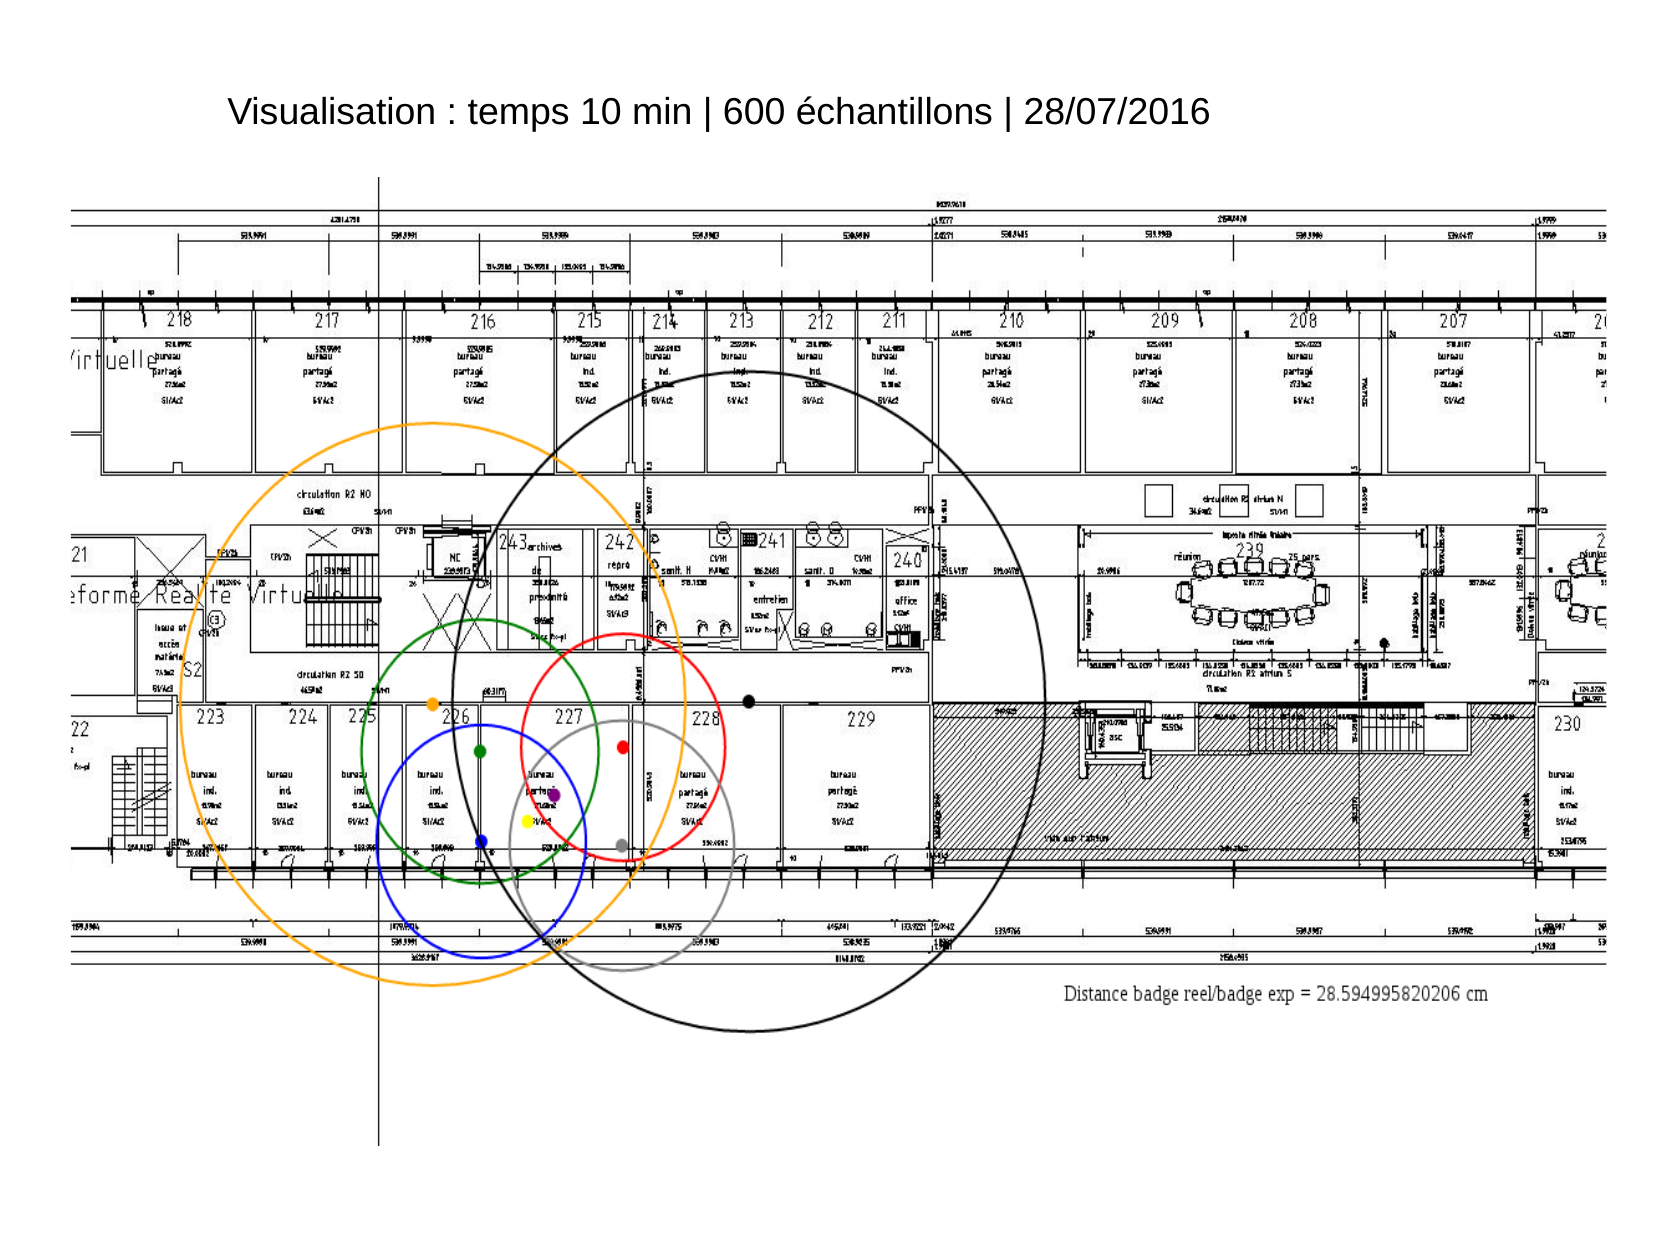

Visualisation : temps 10 min | 600 échantillons | 28/07/2016